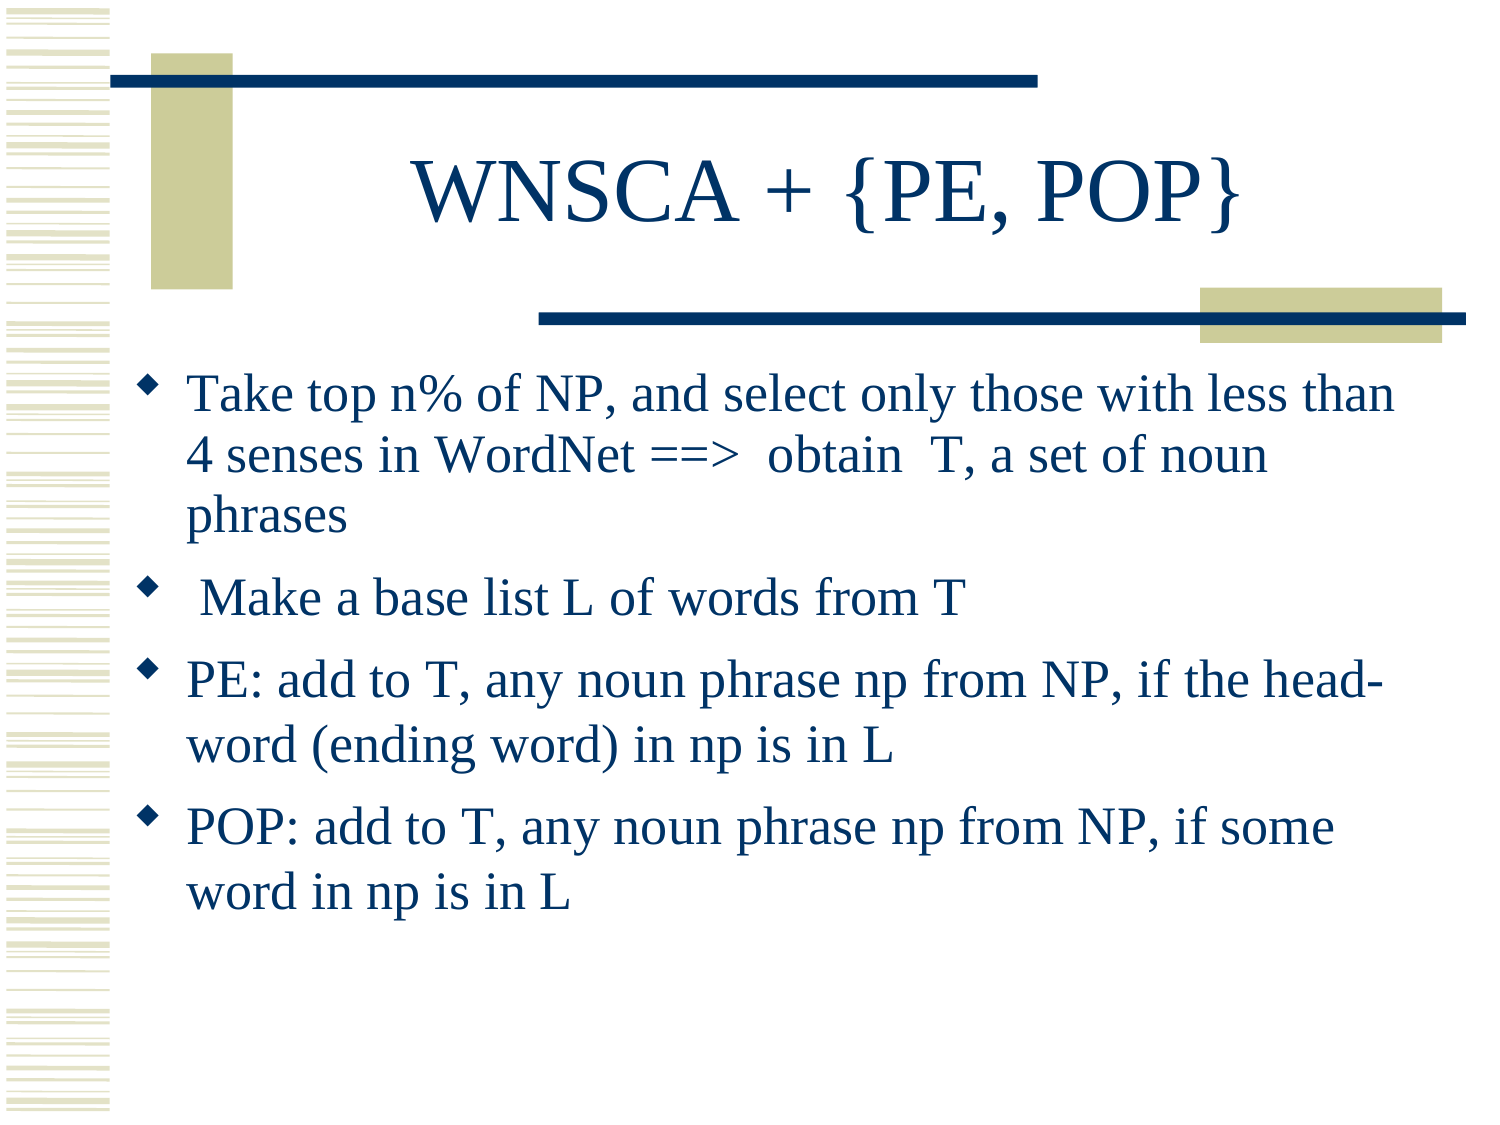

# WNSCA + {PE, POP}
Take top n% of NP, and select only those with less than 4 senses in WordNet ==> obtain T, a set of noun phrases
 Make a base list L of words from T
PE: add to T, any noun phrase np from NP, if the head-word (ending word) in np is in L
POP: add to T, any noun phrase np from NP, if some word in np is in L